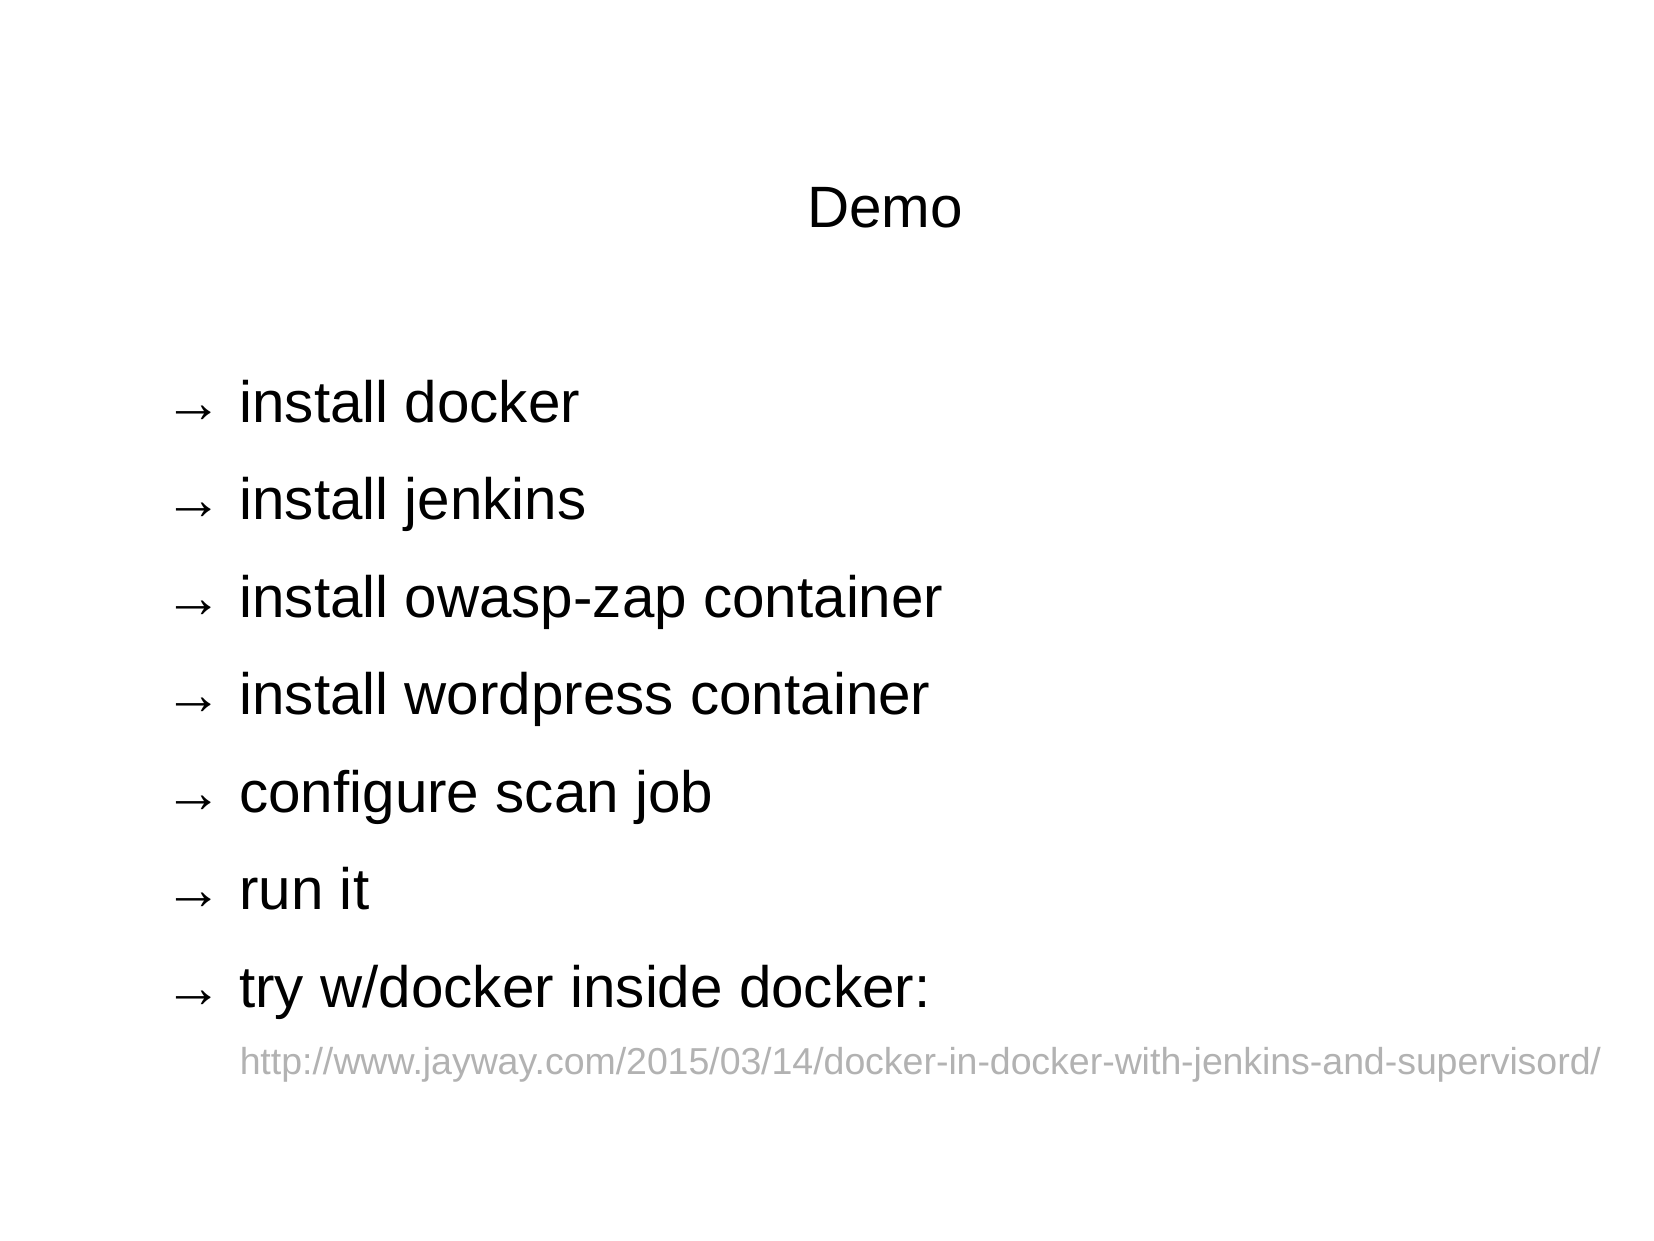

Demo
→ install docker
→ install jenkins
→ install owasp-zap container
→ install wordpress container
→ configure scan job
→ run it
→ try w/docker inside docker:
	http://www.jayway.com/2015/03/14/docker-in-docker-with-jenkins-and-supervisord/